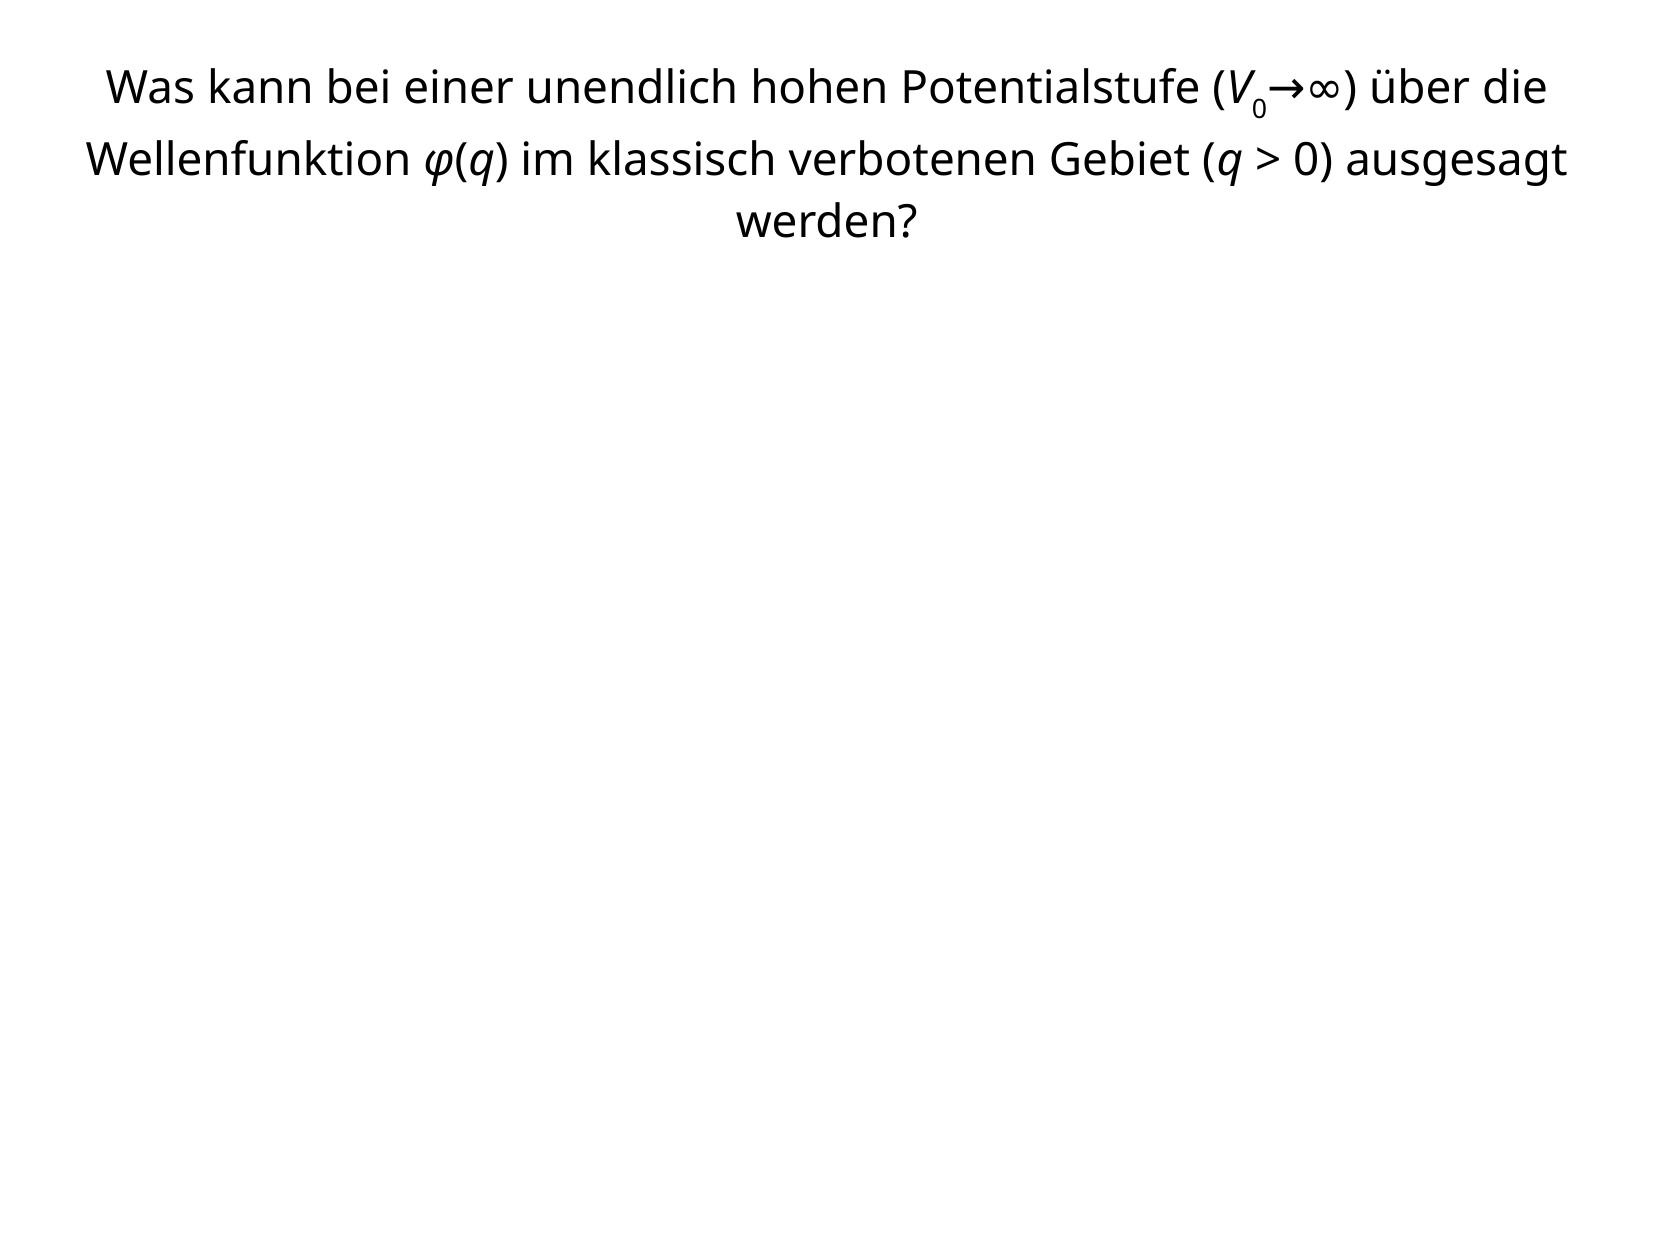

# Was kann bei einer unendlich hohen Potentialstufe (V0→∞) über die Wellenfunktion φ(q) im klassisch verbotenen Gebiet (q > 0) ausgesagt werden?